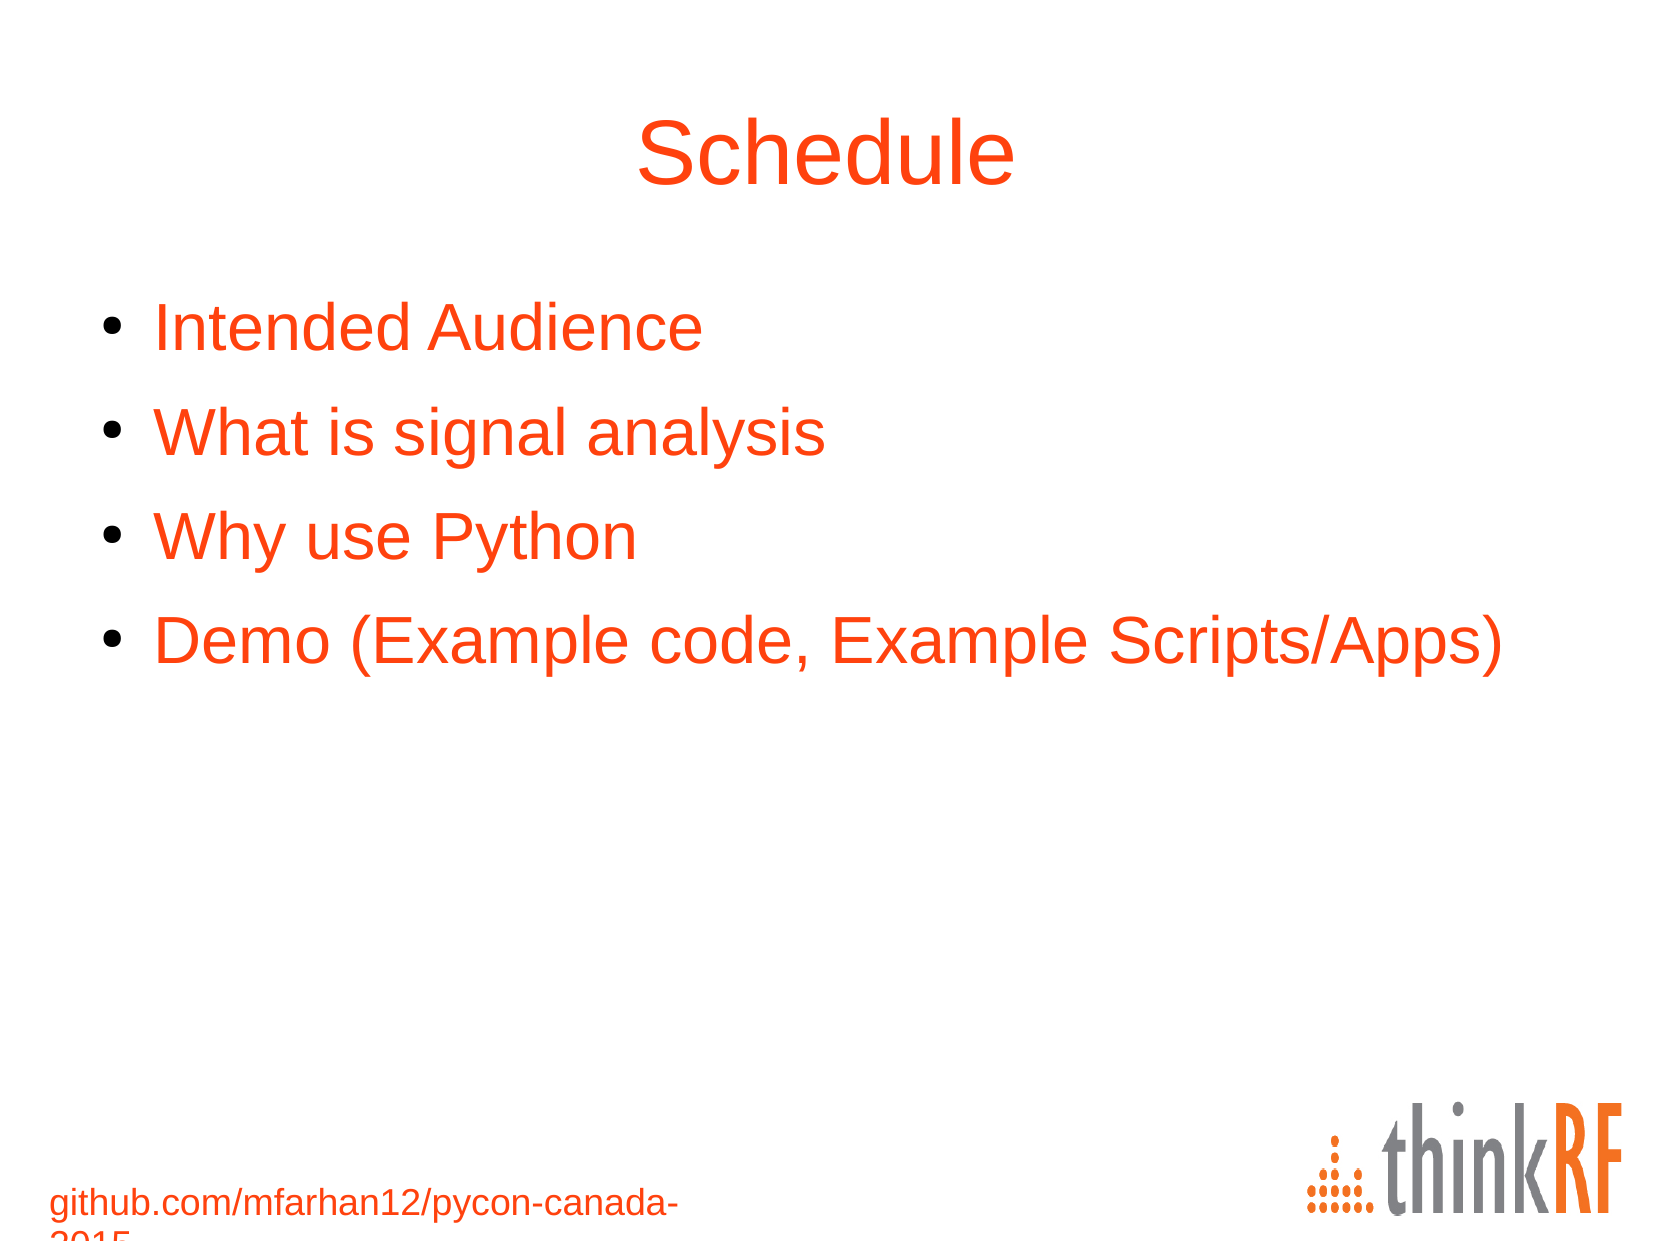

# Schedule
Intended Audience
What is signal analysis
Why use Python
Demo (Example code, Example Scripts/Apps)